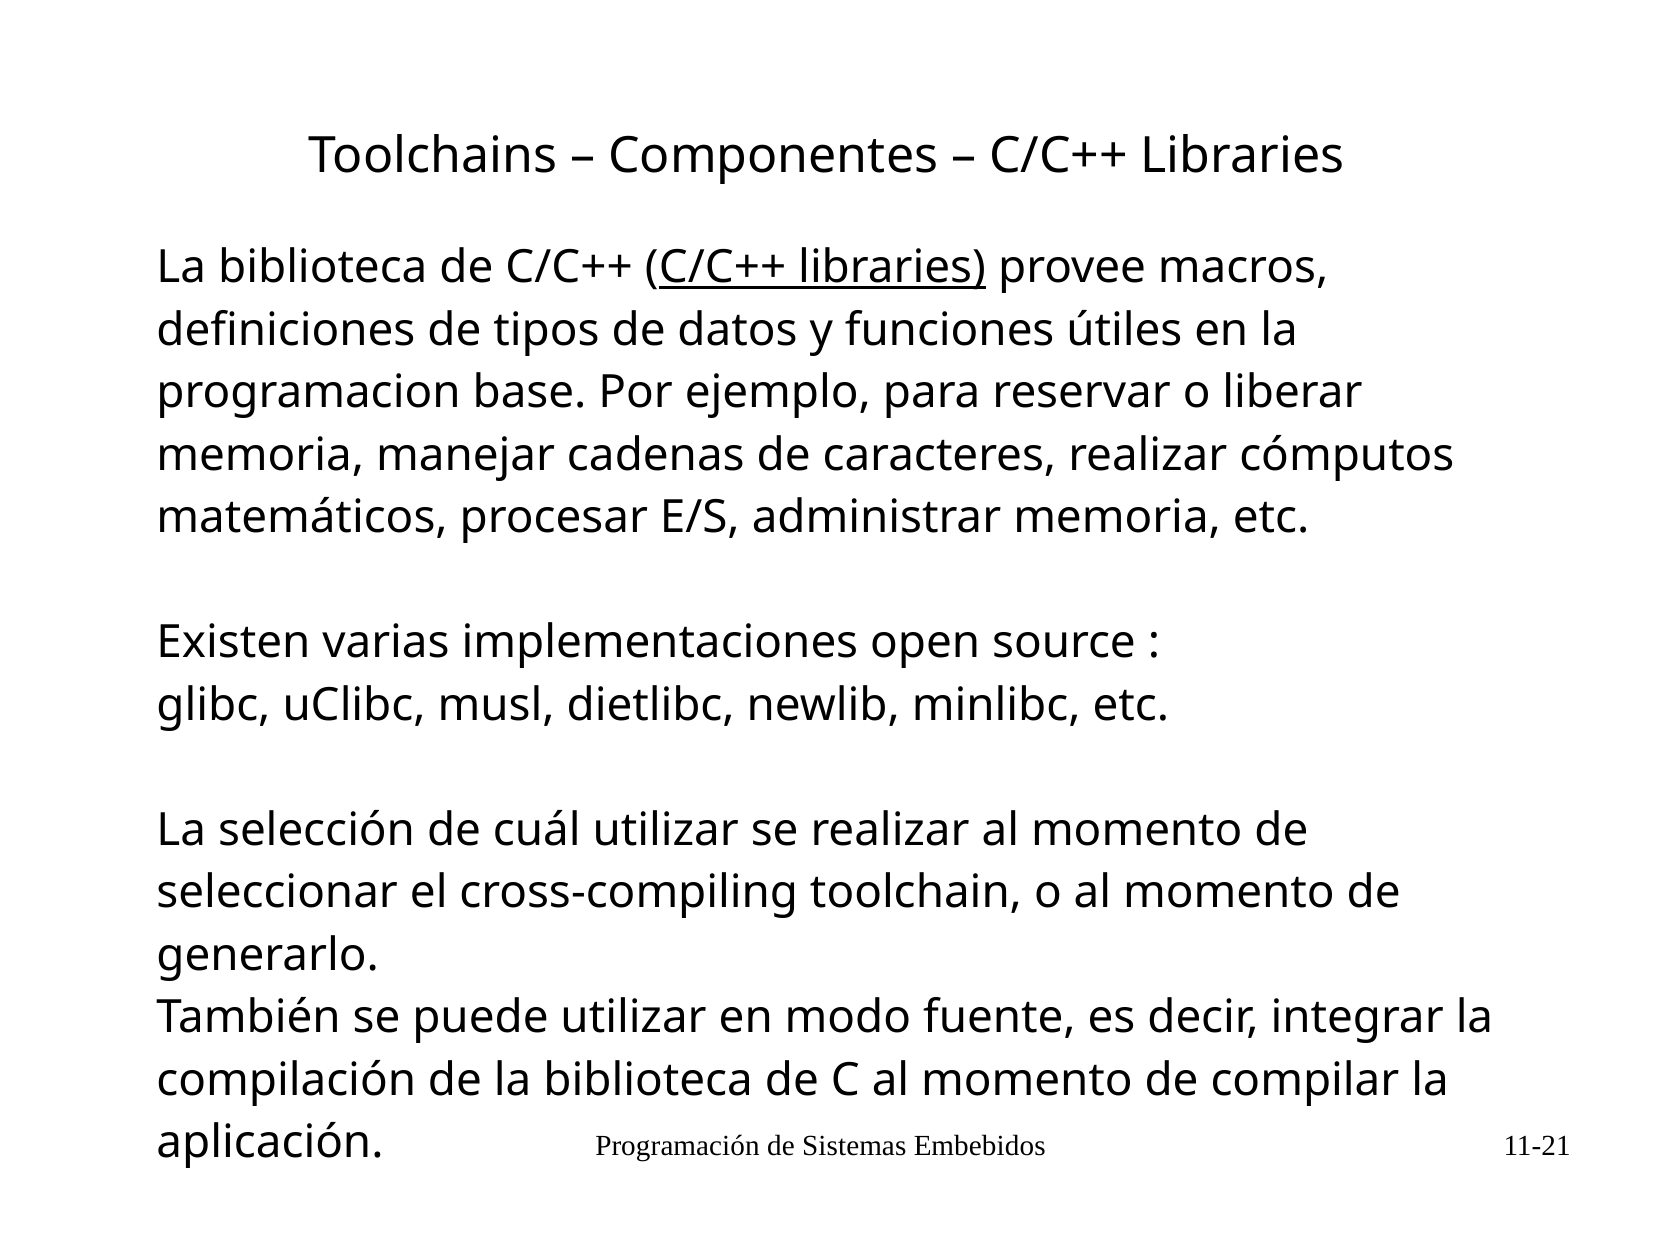

# Toolchains – Componentes – C/C++ Libraries
La biblioteca de C/C++ (C/C++ libraries) provee macros, definiciones de tipos de datos y funciones útiles en la programacion base. Por ejemplo, para reservar o liberar memoria, manejar cadenas de caracteres, realizar cómputos matemáticos, procesar E/S, administrar memoria, etc.
Existen varias implementaciones open source :
glibc, uClibc, musl, dietlibc, newlib, minlibc, etc.
La selección de cuál utilizar se realizar al momento de seleccionar el cross-compiling toolchain, o al momento de generarlo.
También se puede utilizar en modo fuente, es decir, integrar la compilación de la biblioteca de C al momento de compilar la aplicación.
Programación de Sistemas Embebidos
11